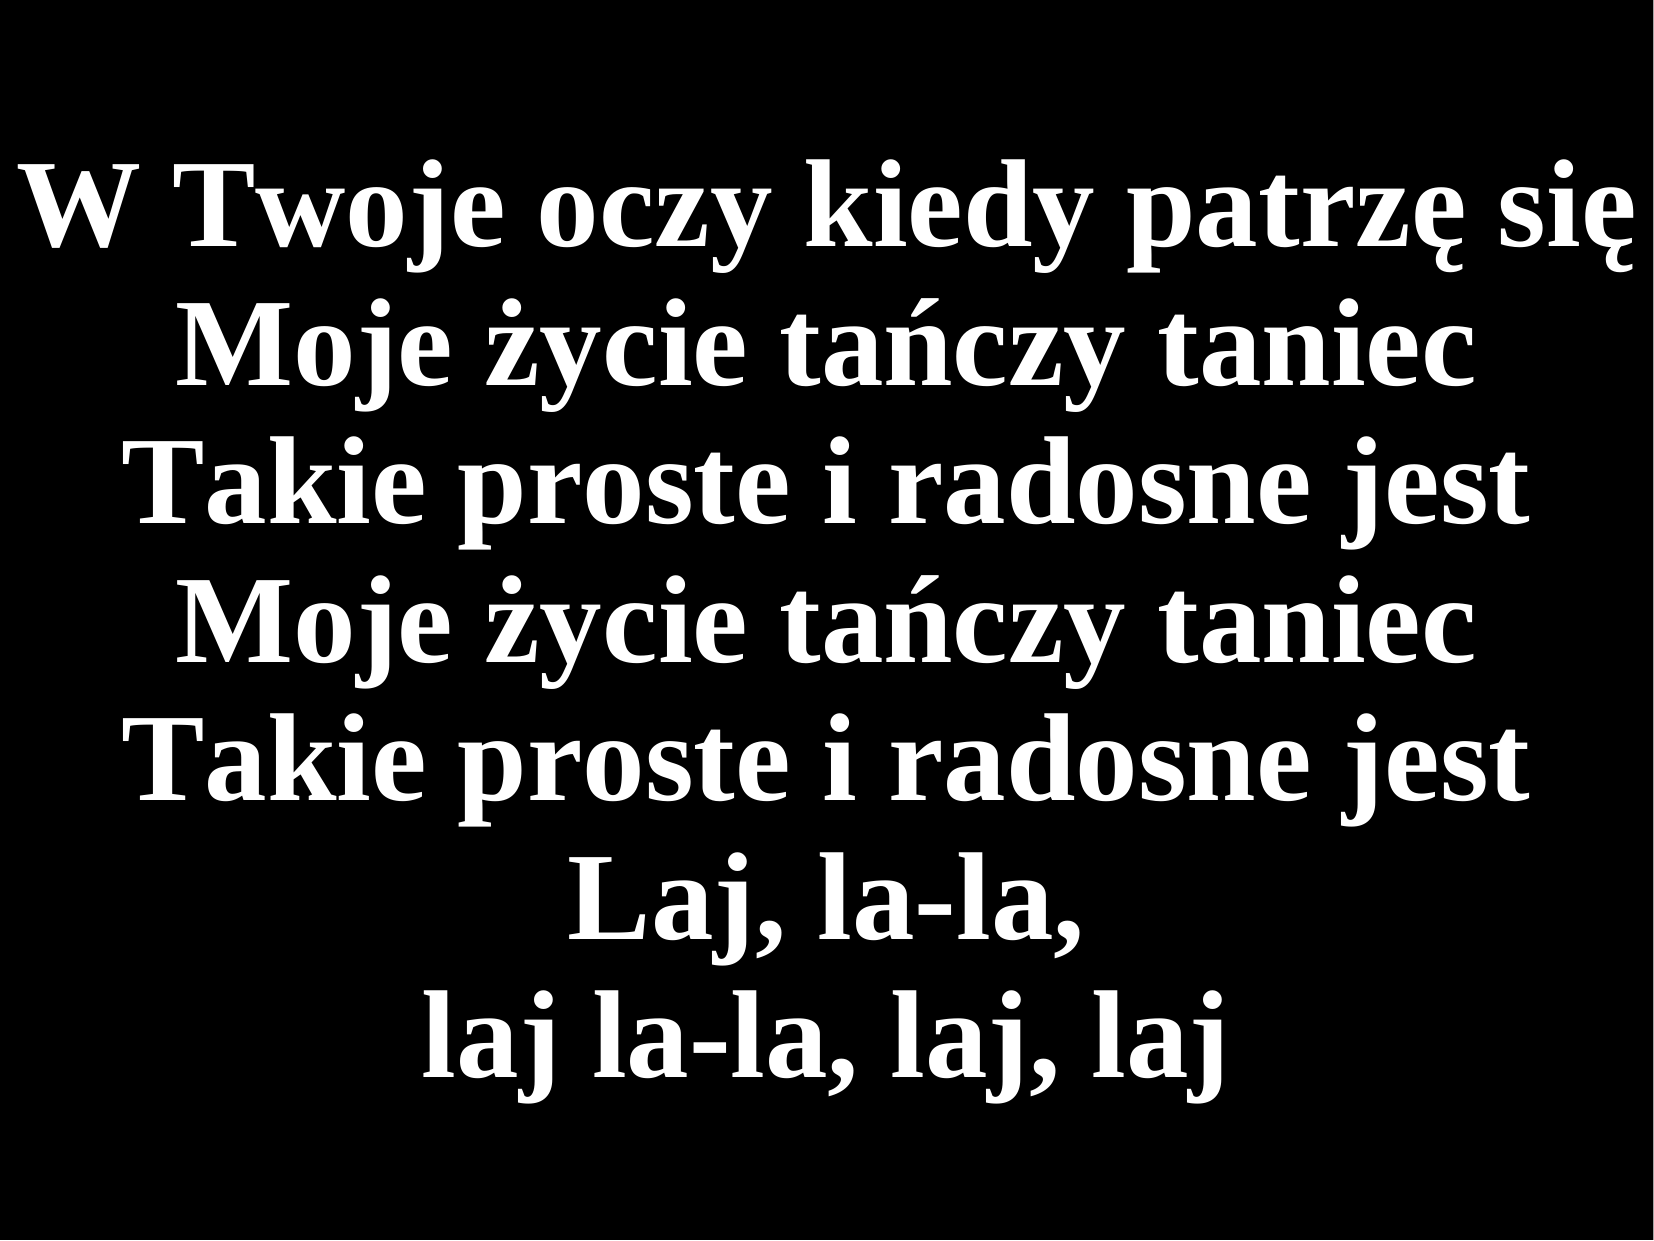

# W Twoje oczy kiedy patrzę się Moje życie tańczy taniec Takie proste i radosne jest Moje życie tańczy taniec Takie proste i radosne jest Laj, la-la, laj la-la, laj, laj